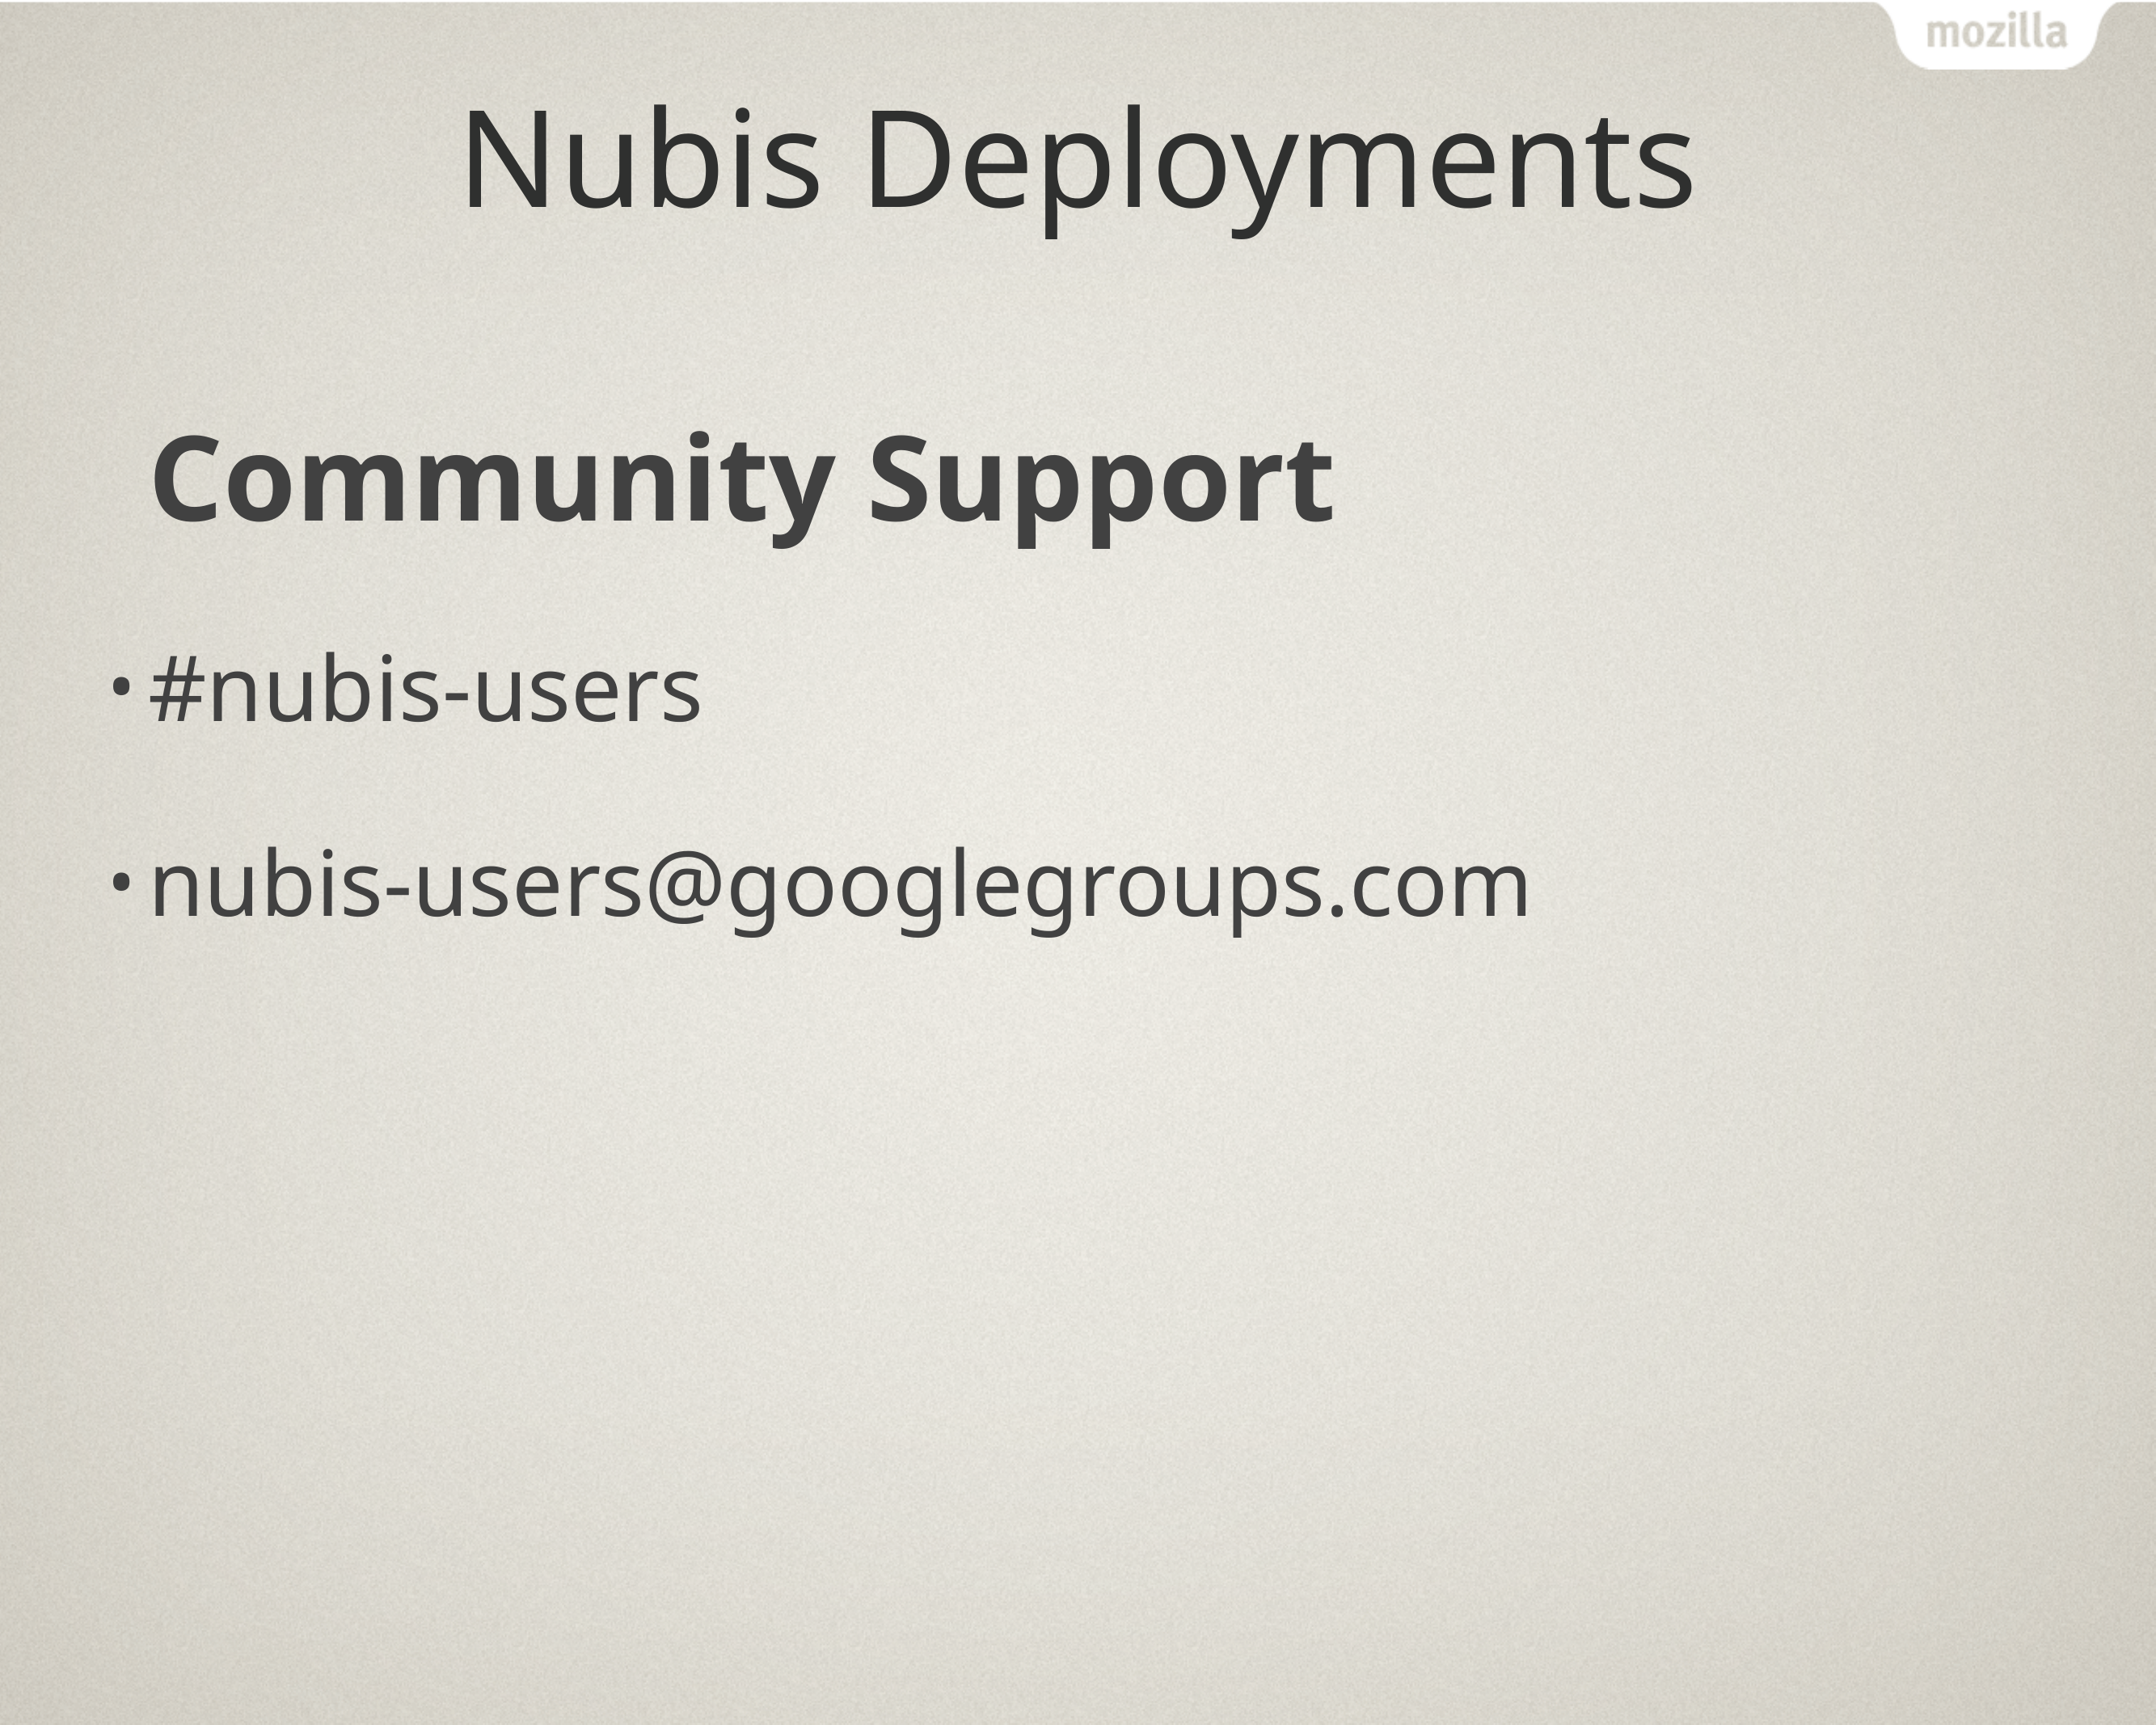

# Nubis Deployments
Community Support
#nubis-users
nubis-users@googlegroups.com